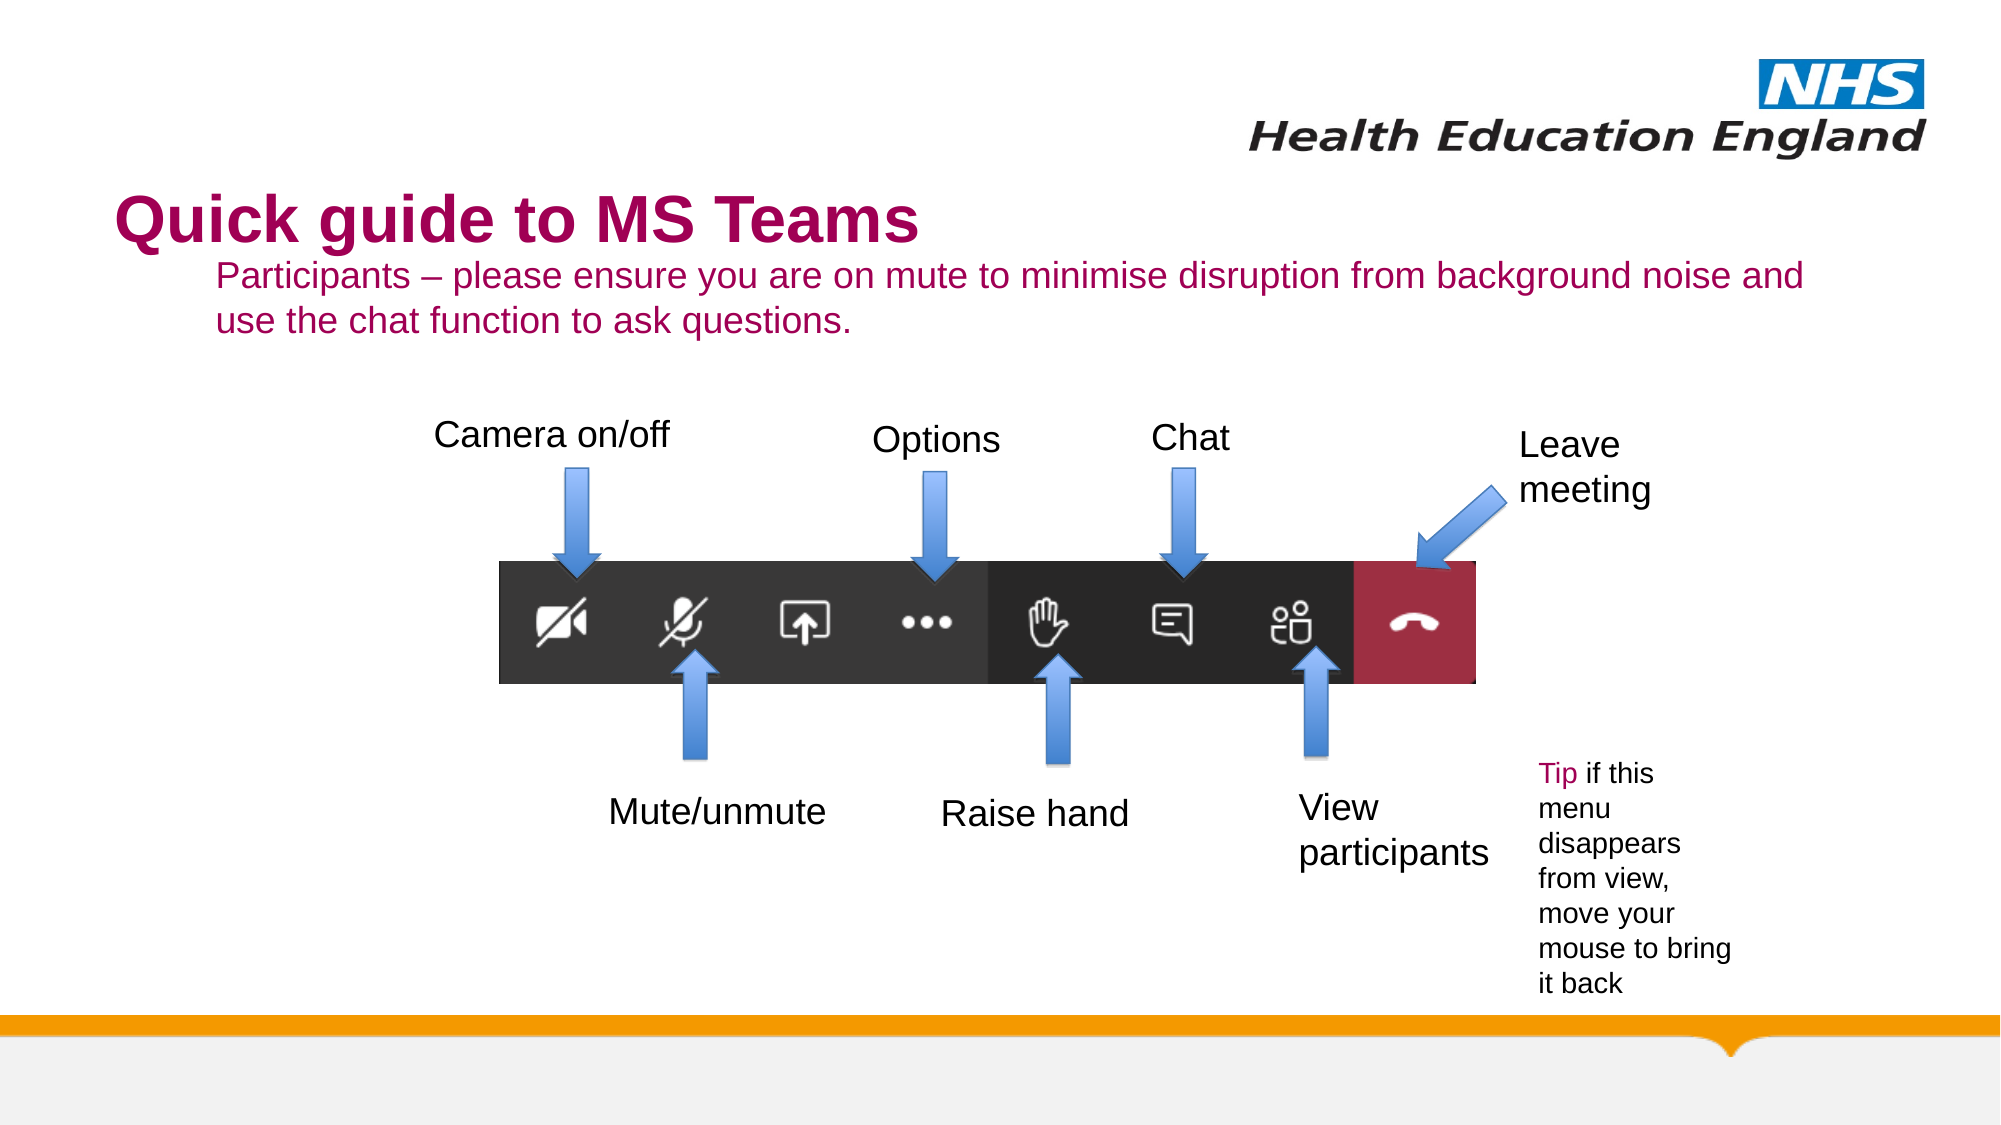

# Quick guide to MS Teams
Participants – please ensure you are on mute to minimise disruption from background noise and use the chat function to ask questions.
Camera on/off
Chat
Options
Leave meeting
Tip if this menu disappears from view, move your mouse to bring it back
View participants
Mute/unmute
Raise hand